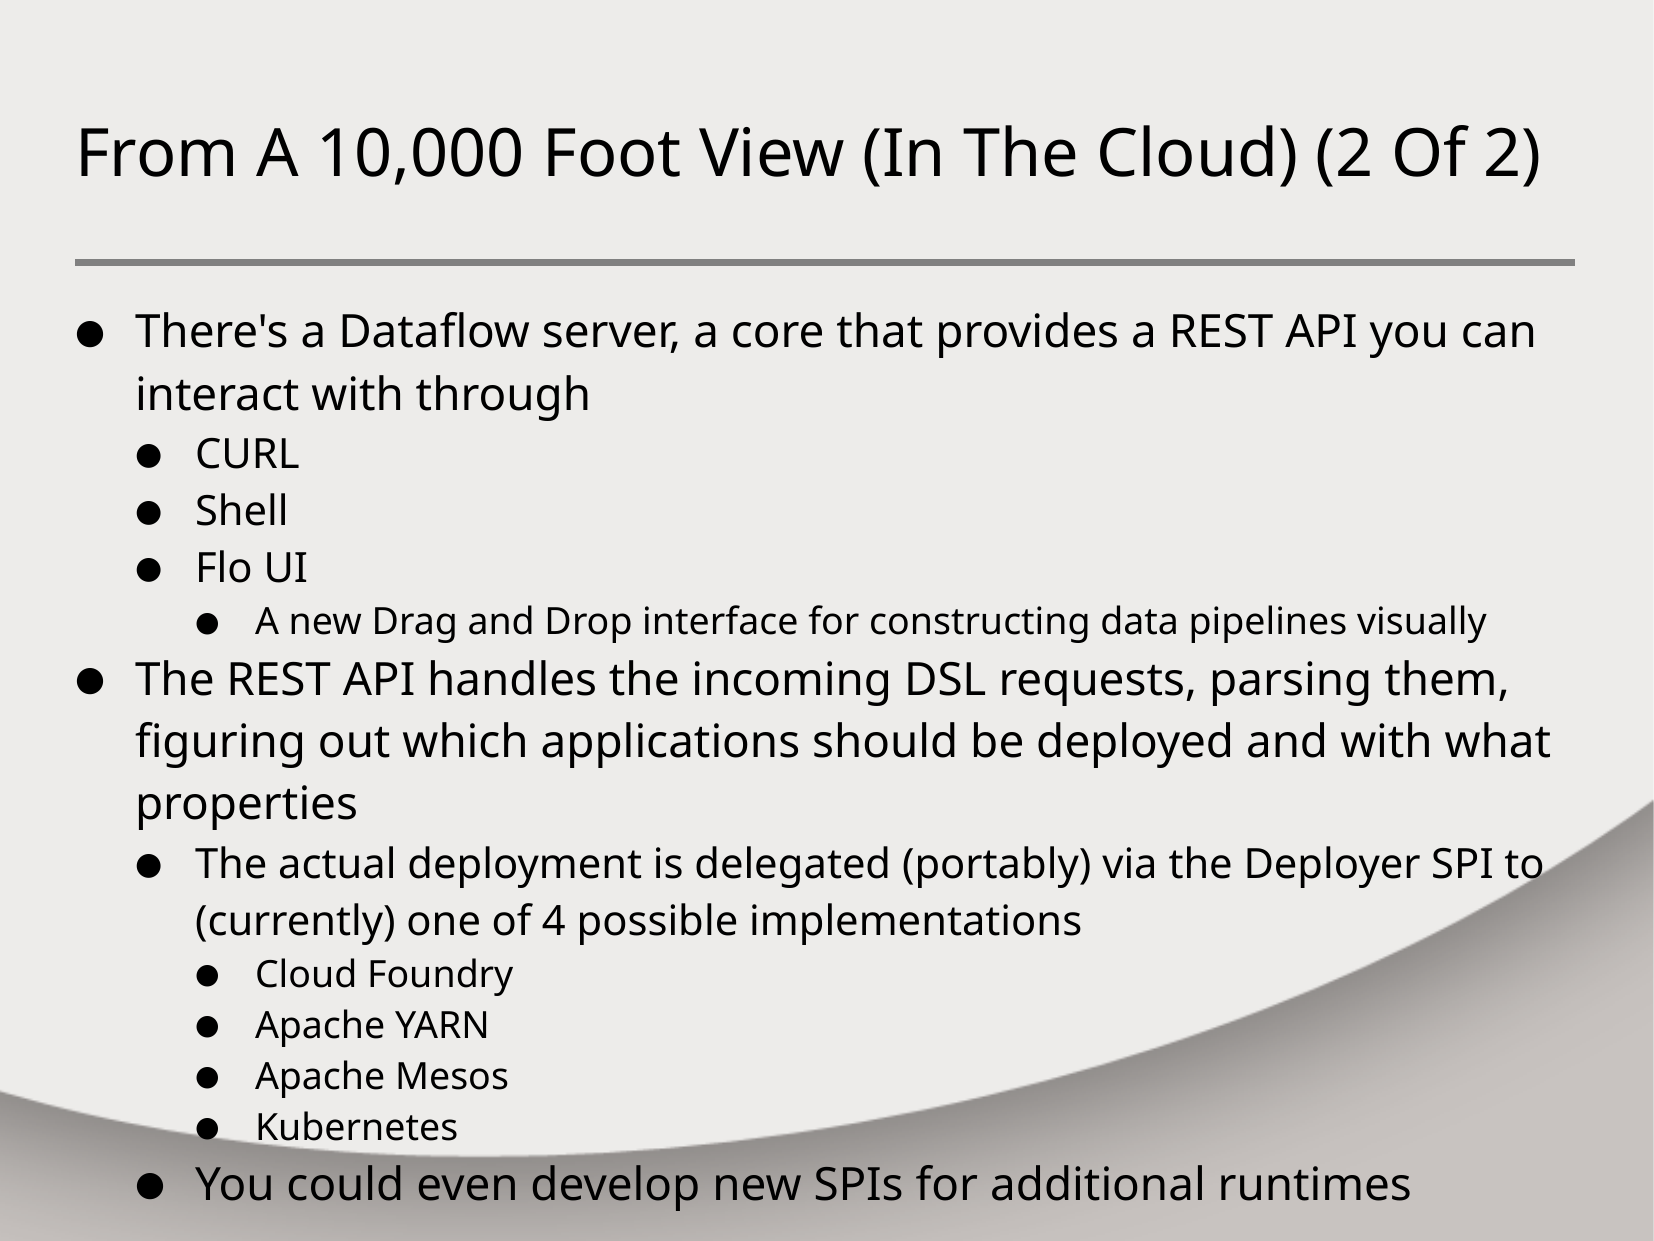

# From A 10,000 Foot View (In The Cloud) (2 Of 2)
There's a Dataflow server, a core that provides a REST API you can interact with through
CURL
Shell
Flo UI
A new Drag and Drop interface for constructing data pipelines visually
The REST API handles the incoming DSL requests, parsing them, figuring out which applications should be deployed and with what properties
The actual deployment is delegated (portably) via the Deployer SPI to (currently) one of 4 possible implementations
Cloud Foundry
Apache YARN
Apache Mesos
Kubernetes
You could even develop new SPIs for additional runtimes